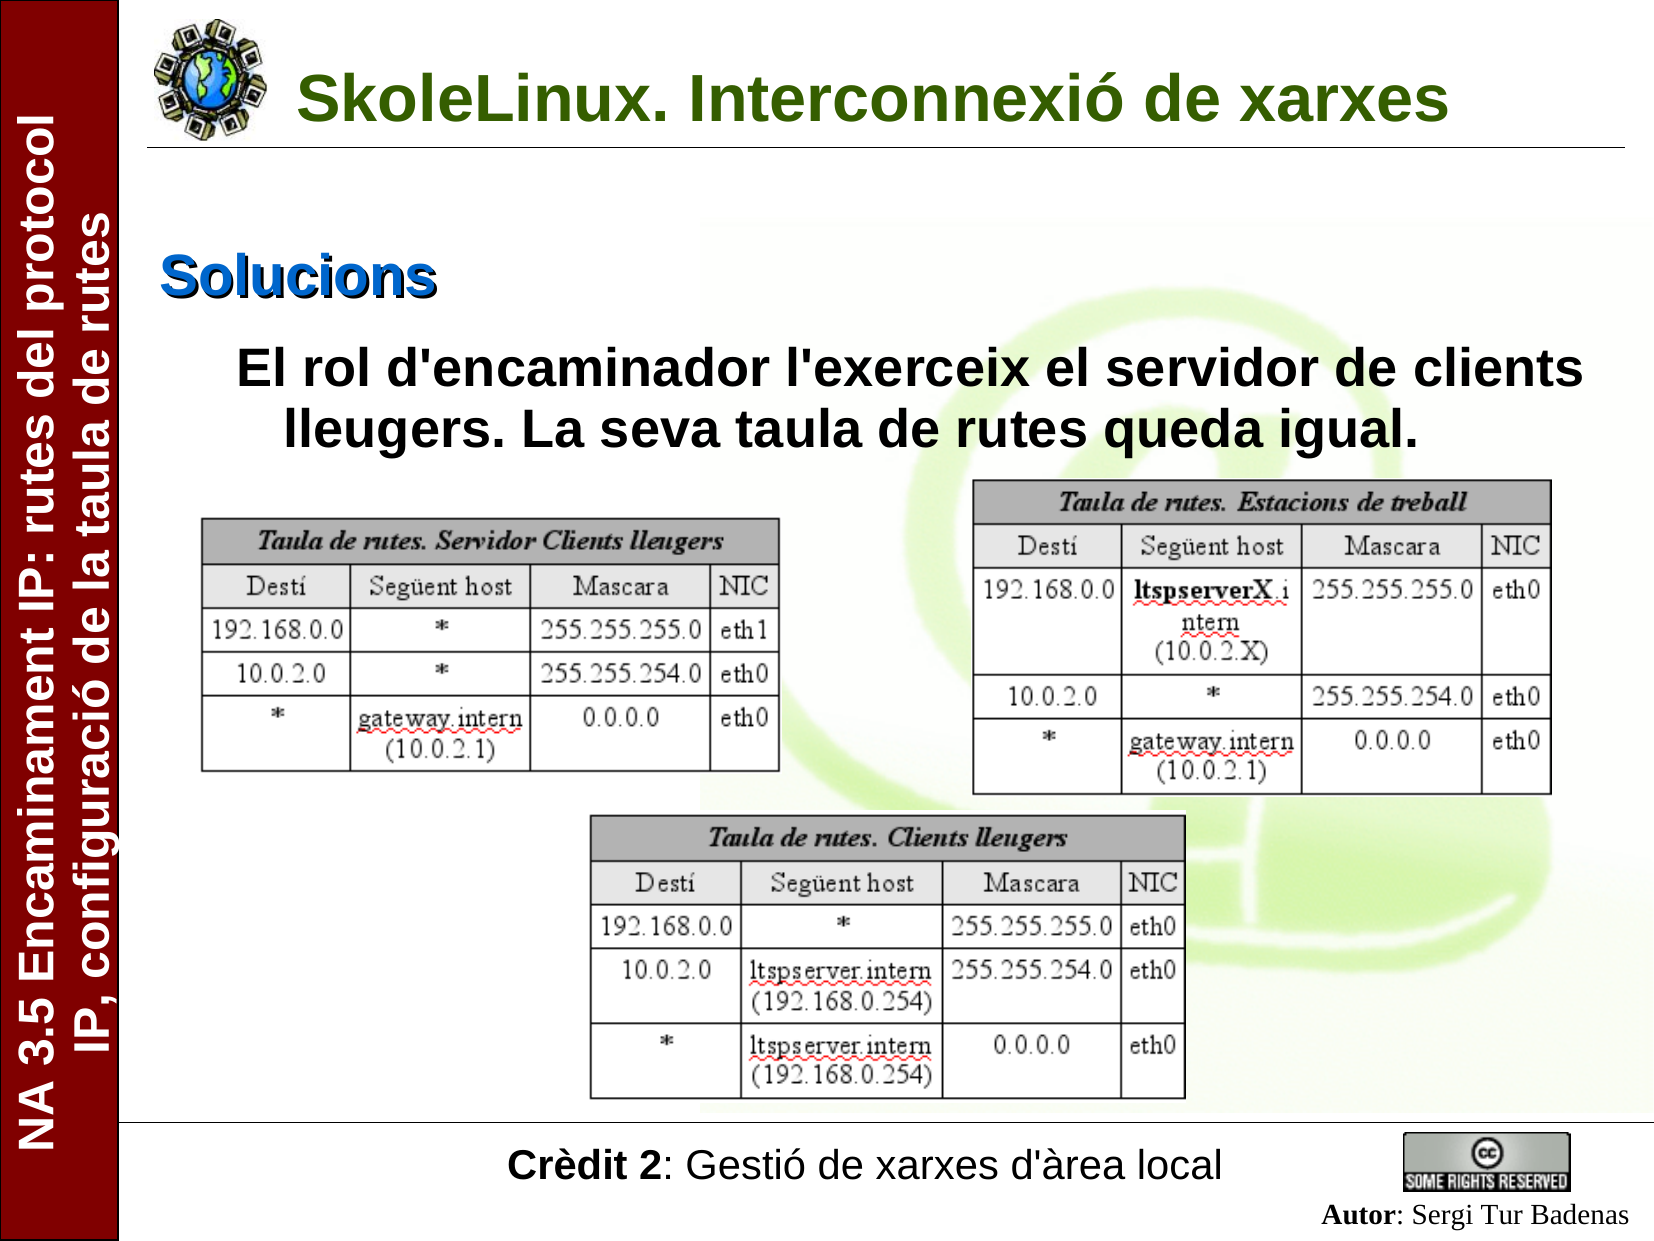

# SkoleLinux. Interconnexió de xarxes
Solucions
El rol d'encaminador l'exerceix el servidor de clients lleugers. La seva taula de rutes queda igual.